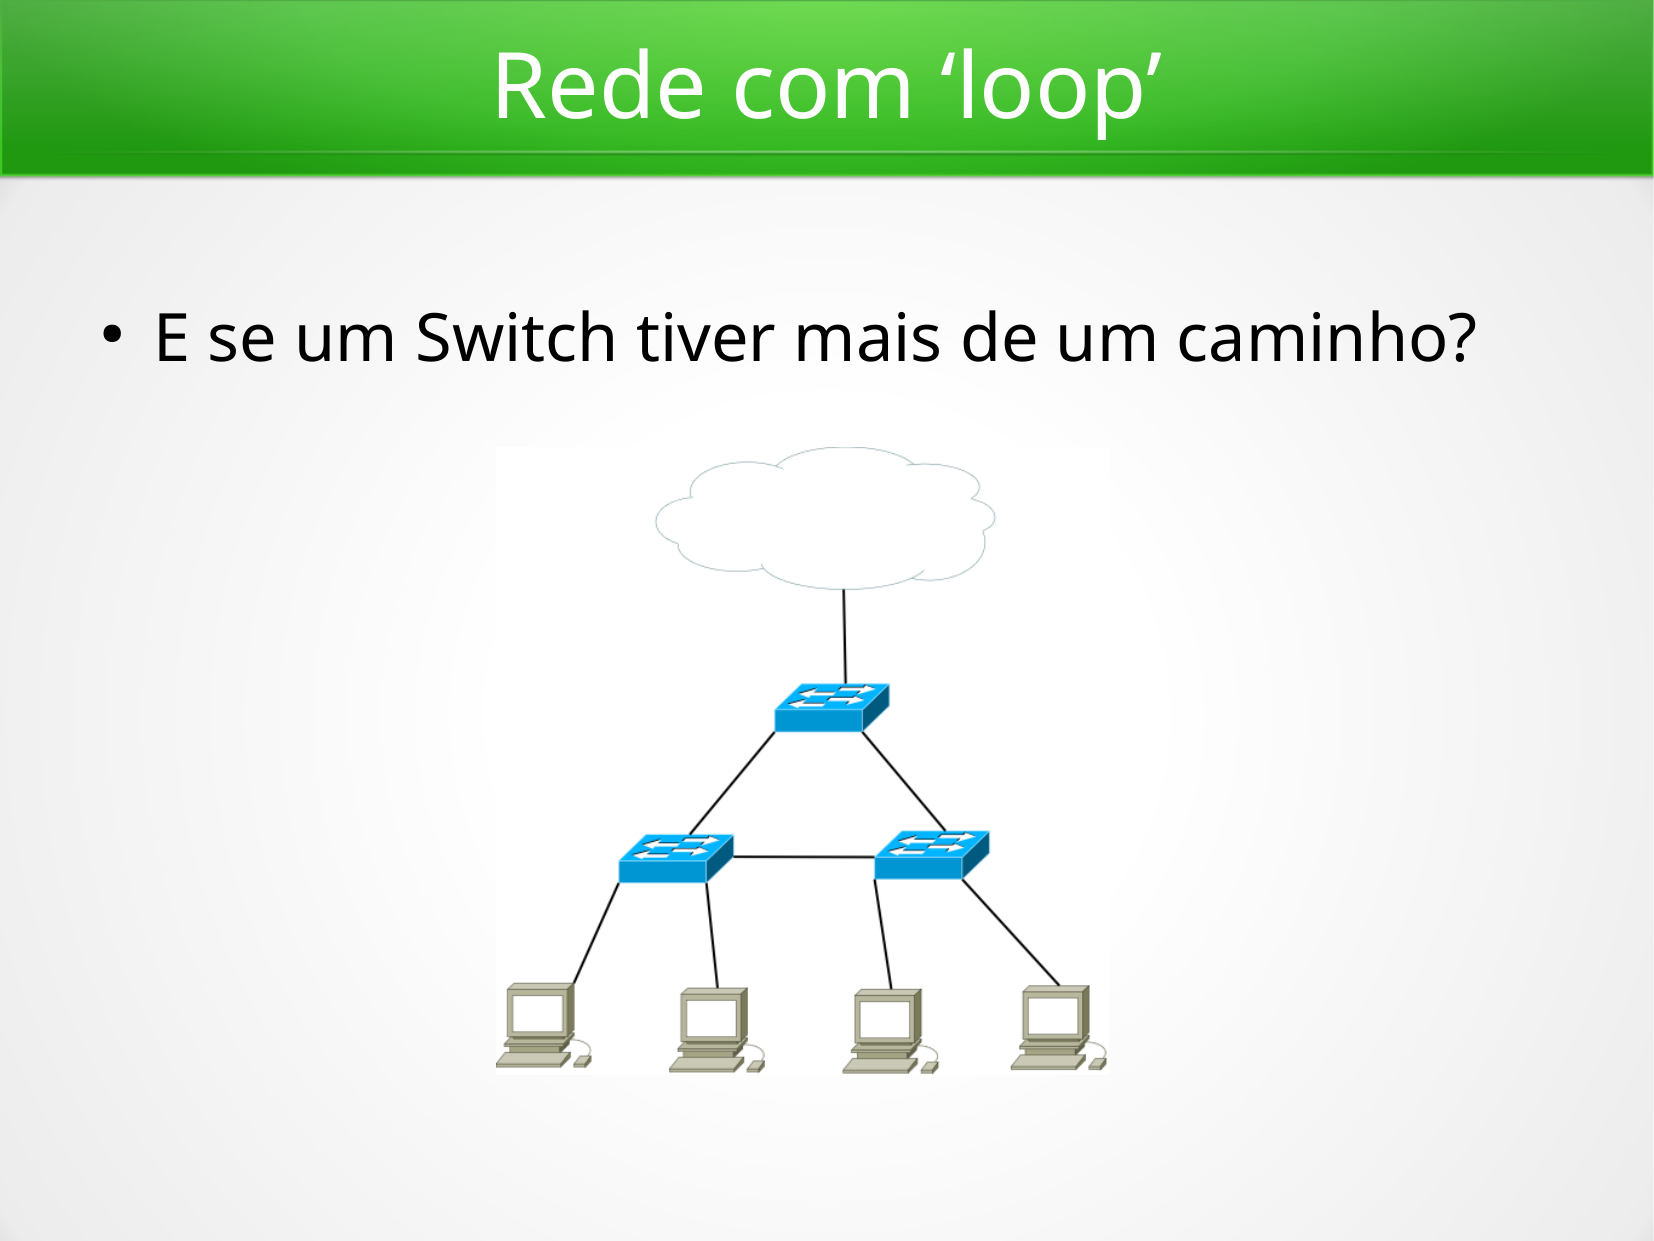

# Rede com ‘loop’
E se um Switch tiver mais de um caminho?